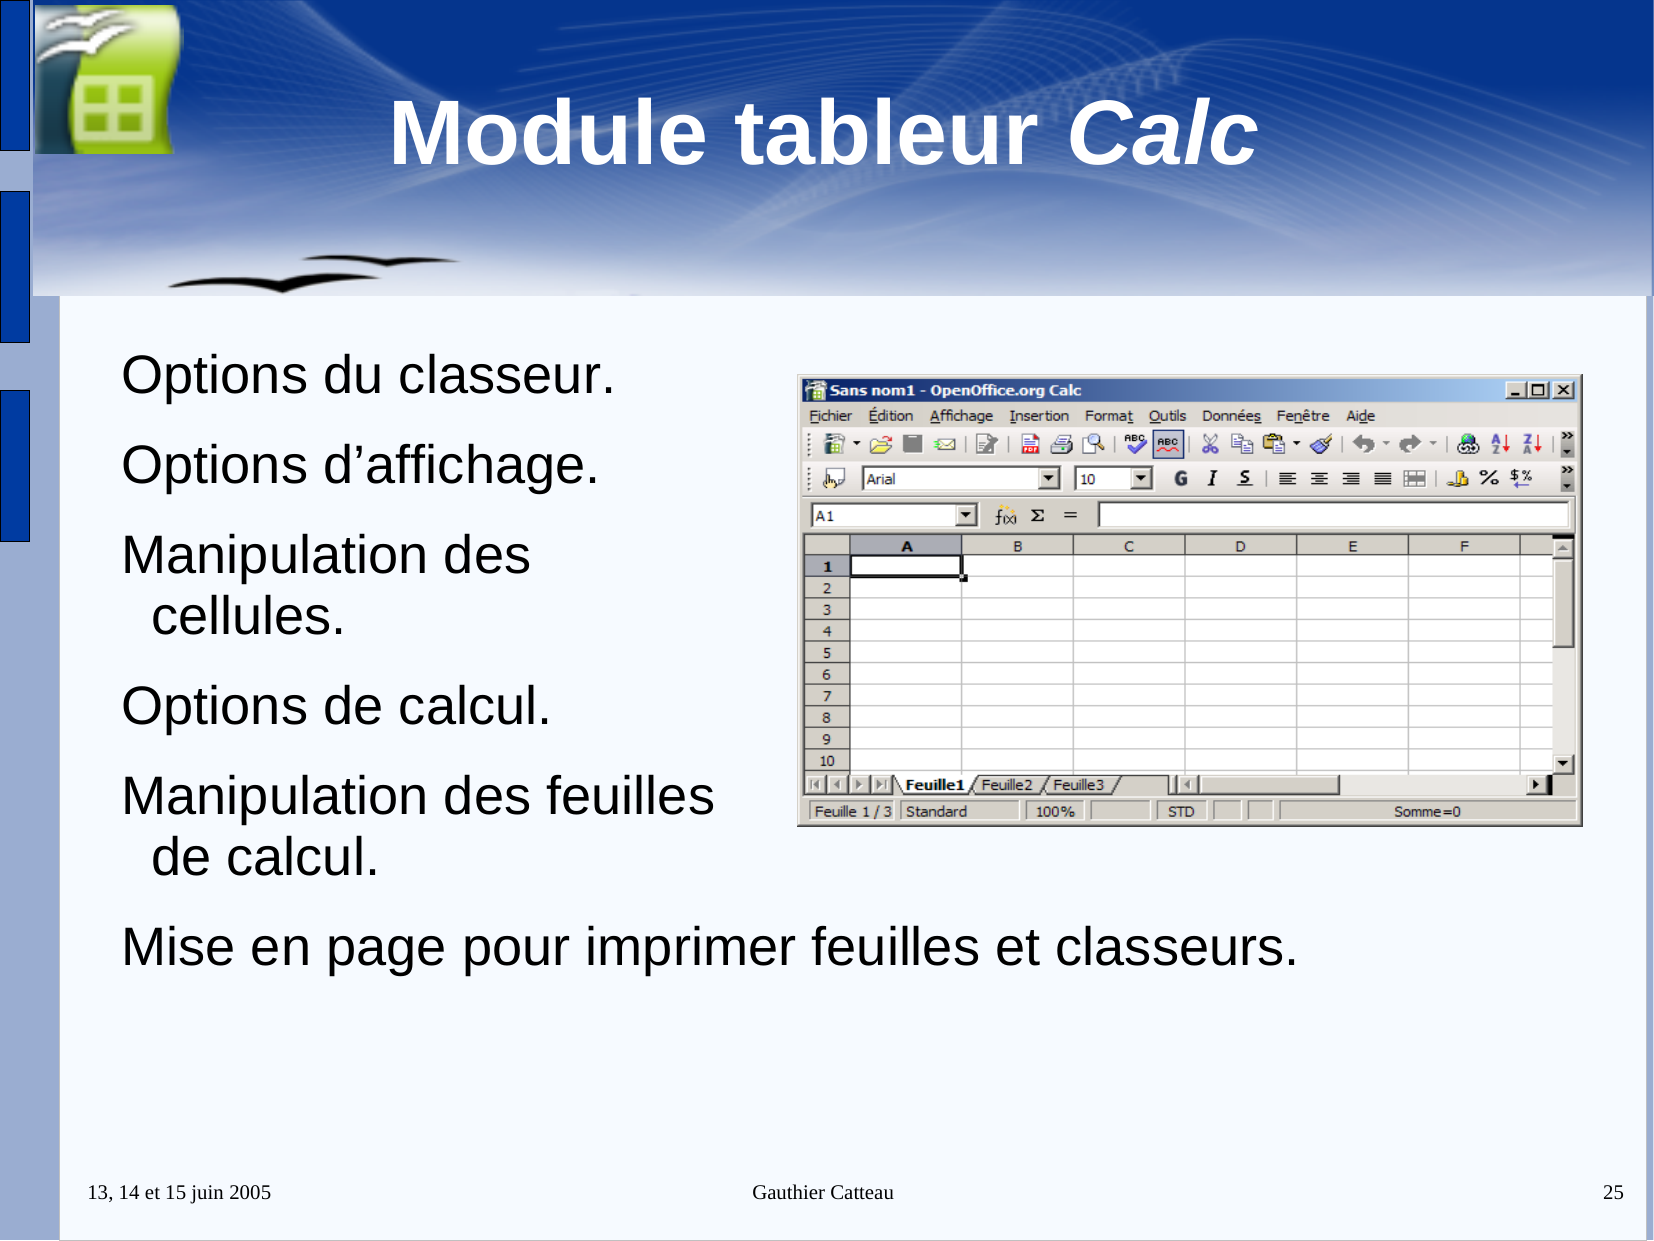

# Module tableur Calc
Options du classeur.
Options d’affichage.
Manipulation des
cellules.
Options de calcul.
Manipulation des feuilles
de calcul.
Mise en page pour imprimer feuilles et classeurs.
Gauthier Catteau